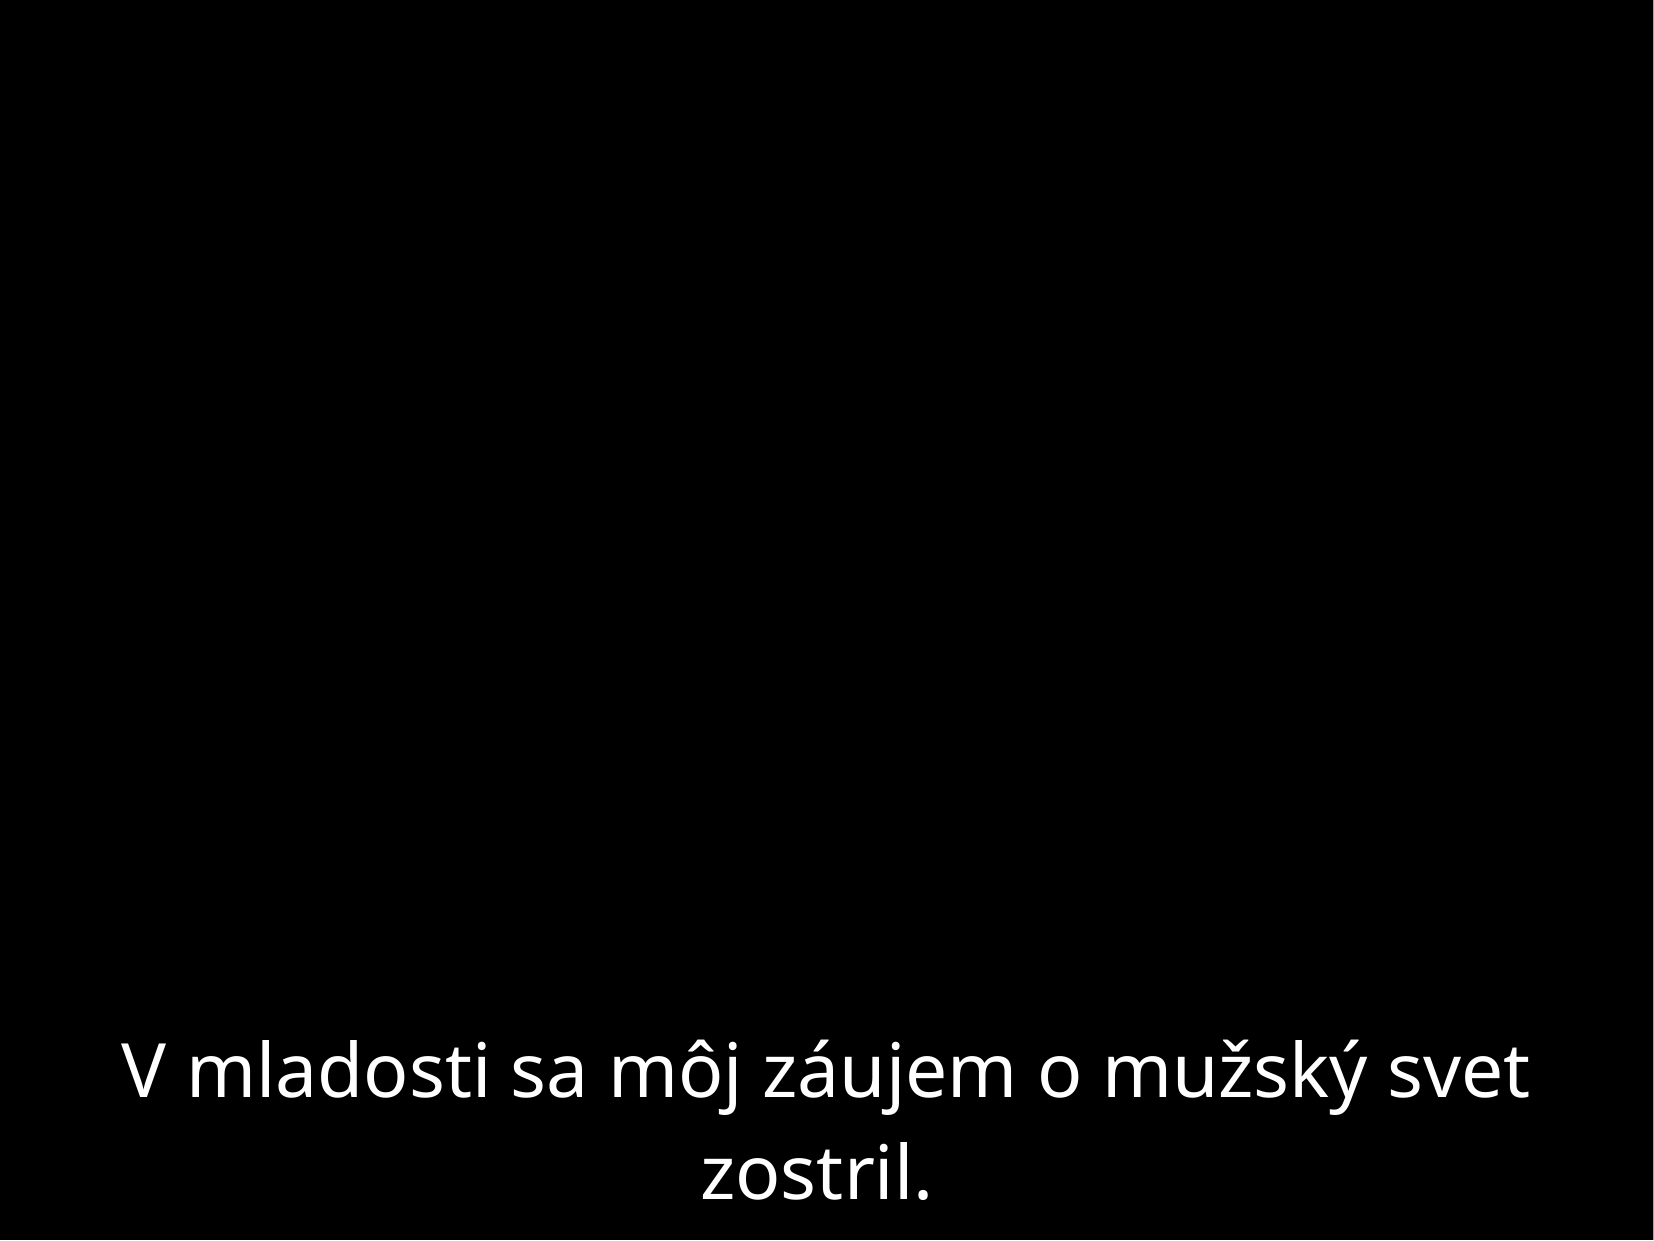

# V mladosti sa môj záujem o mužský svet zostril.